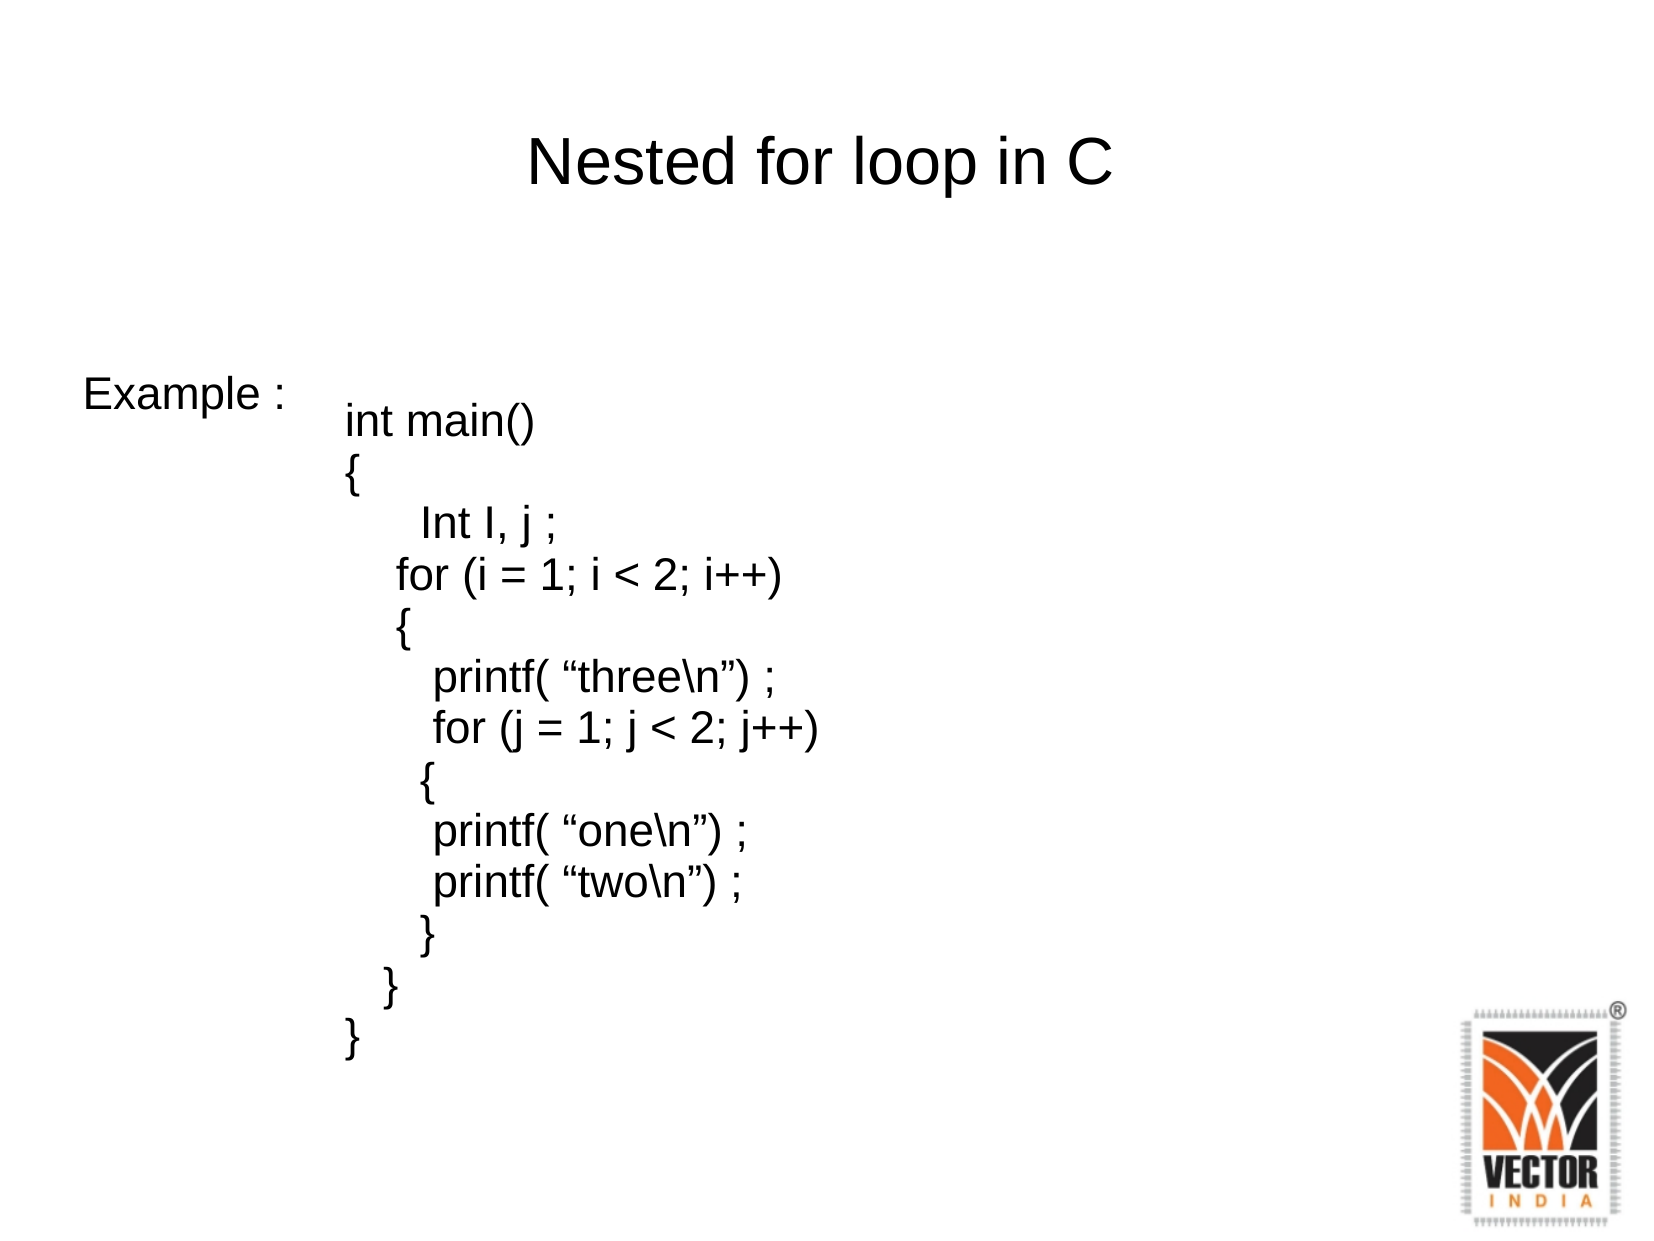

Example :
# Nested for loop in C
int main()
{
	Int I, j ;
 for (i = 1; i < 2; i++)
 {
	 printf( “three\n”) ;
	 for (j = 1; j < 2; j++)
 	{
	 printf( “one\n”) ;
	 printf( “two\n”) ;
 	}
 }
}